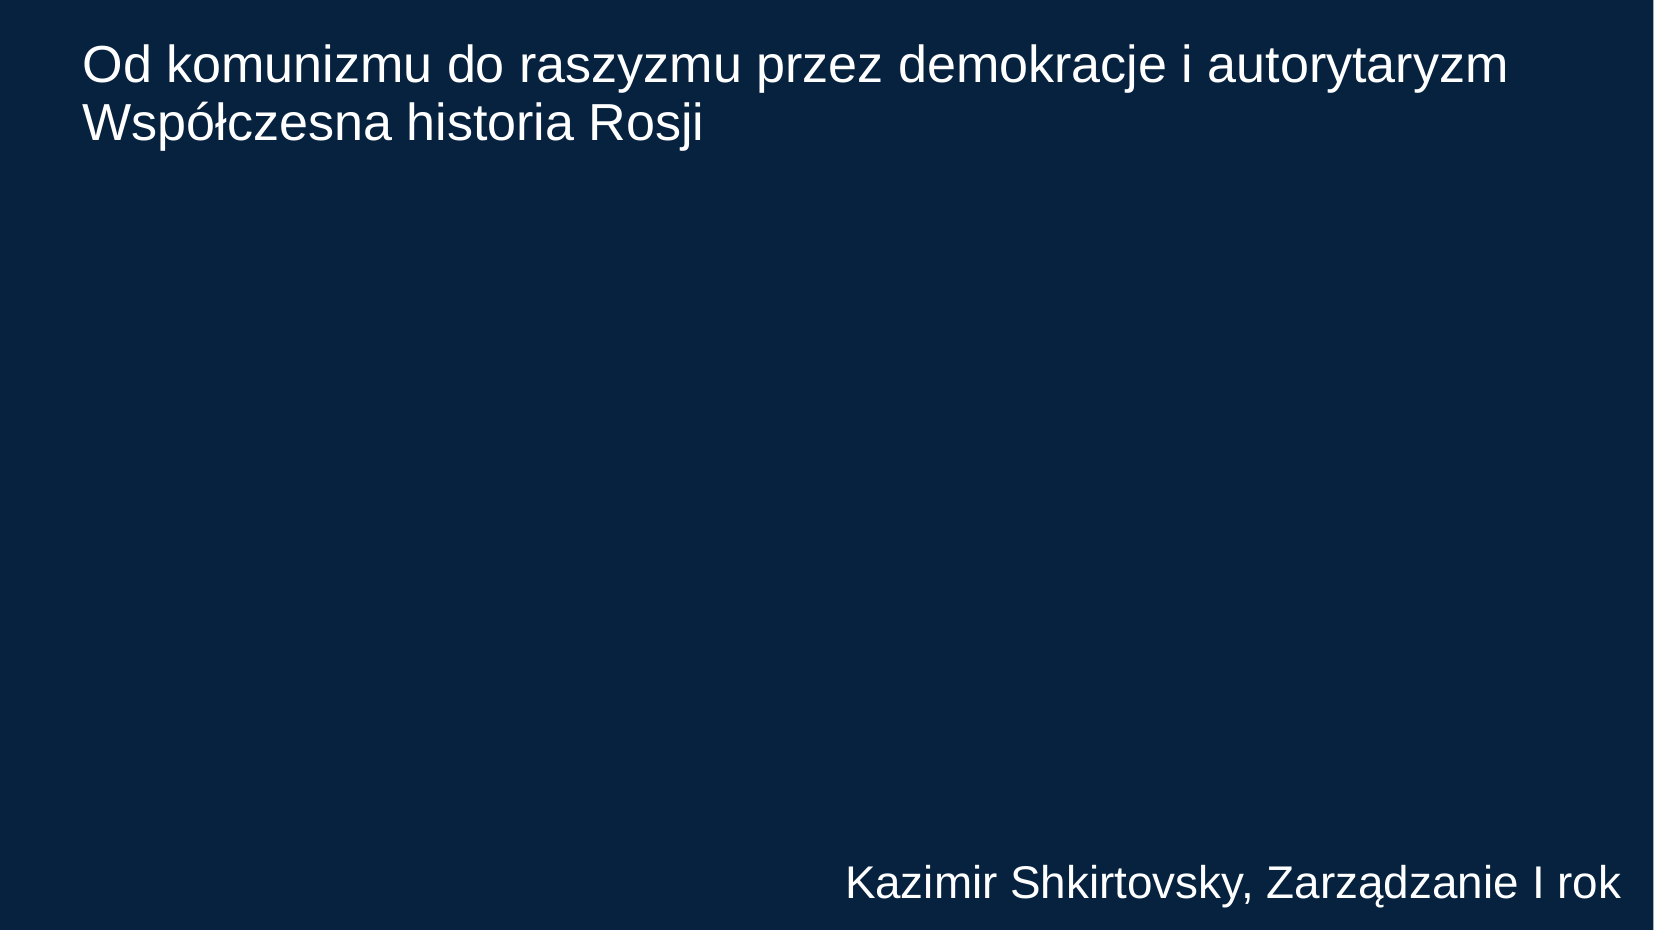

# Od komunizmu do raszyzmu przez demokracje i autorytaryzm Współczesna historia Rosji
Kazimir Shkirtovsky, Zarządzanie I rok